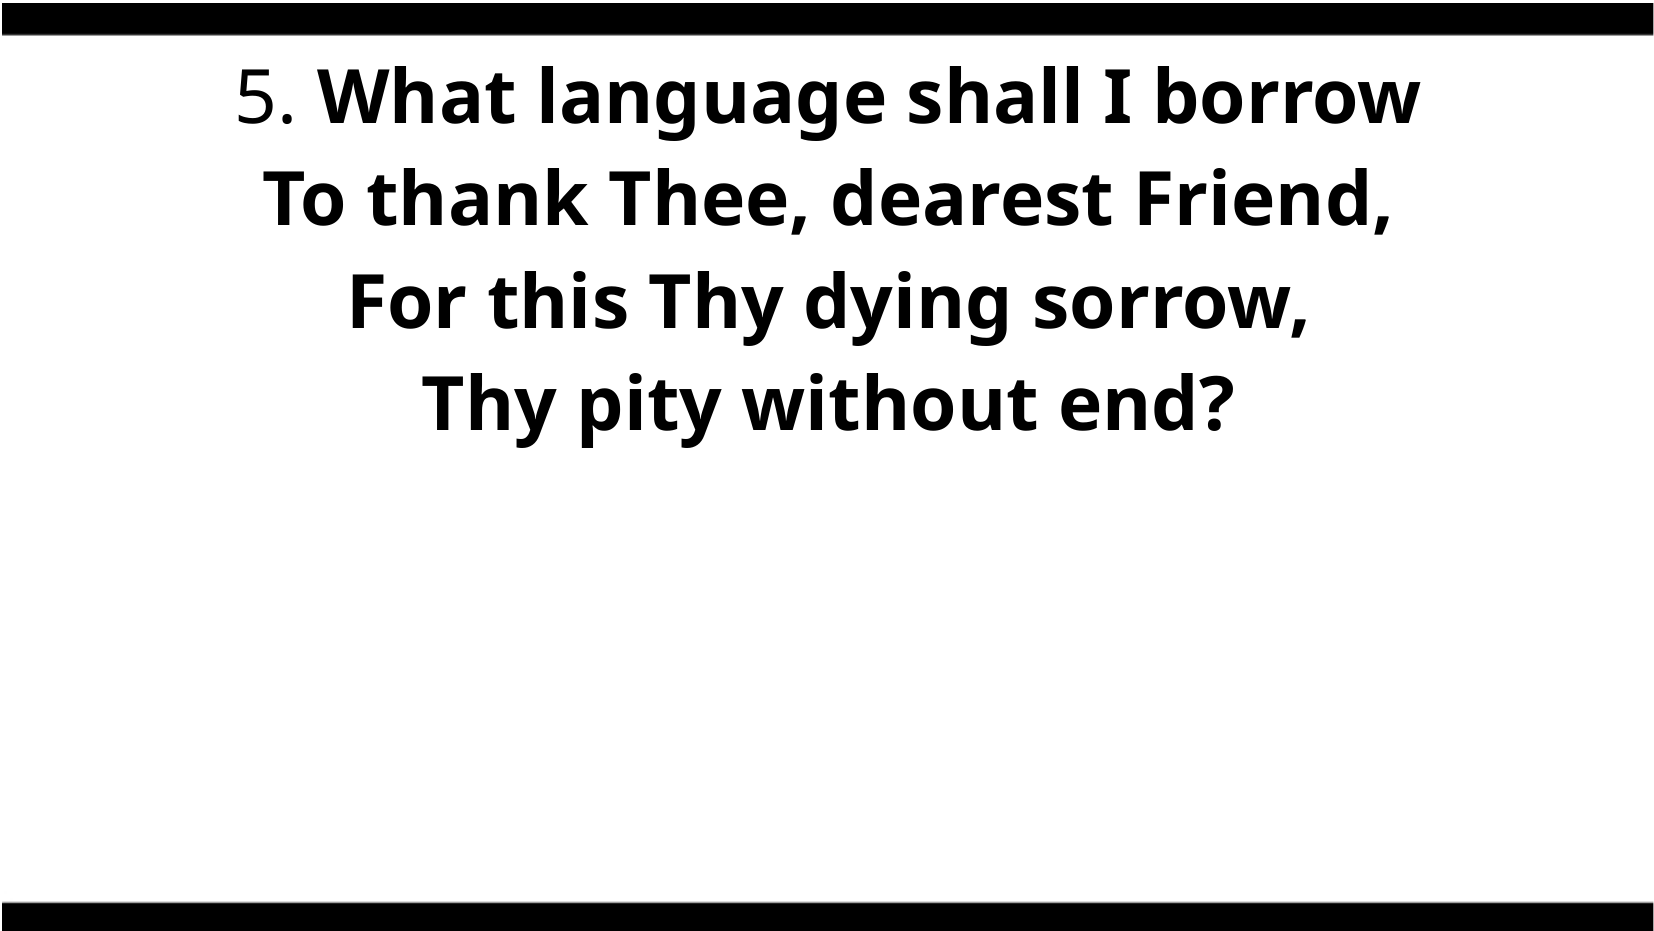

5. What language shall I borrow
To thank Thee, dearest Friend,
For this Thy dying sorrow,
Thy pity without end?